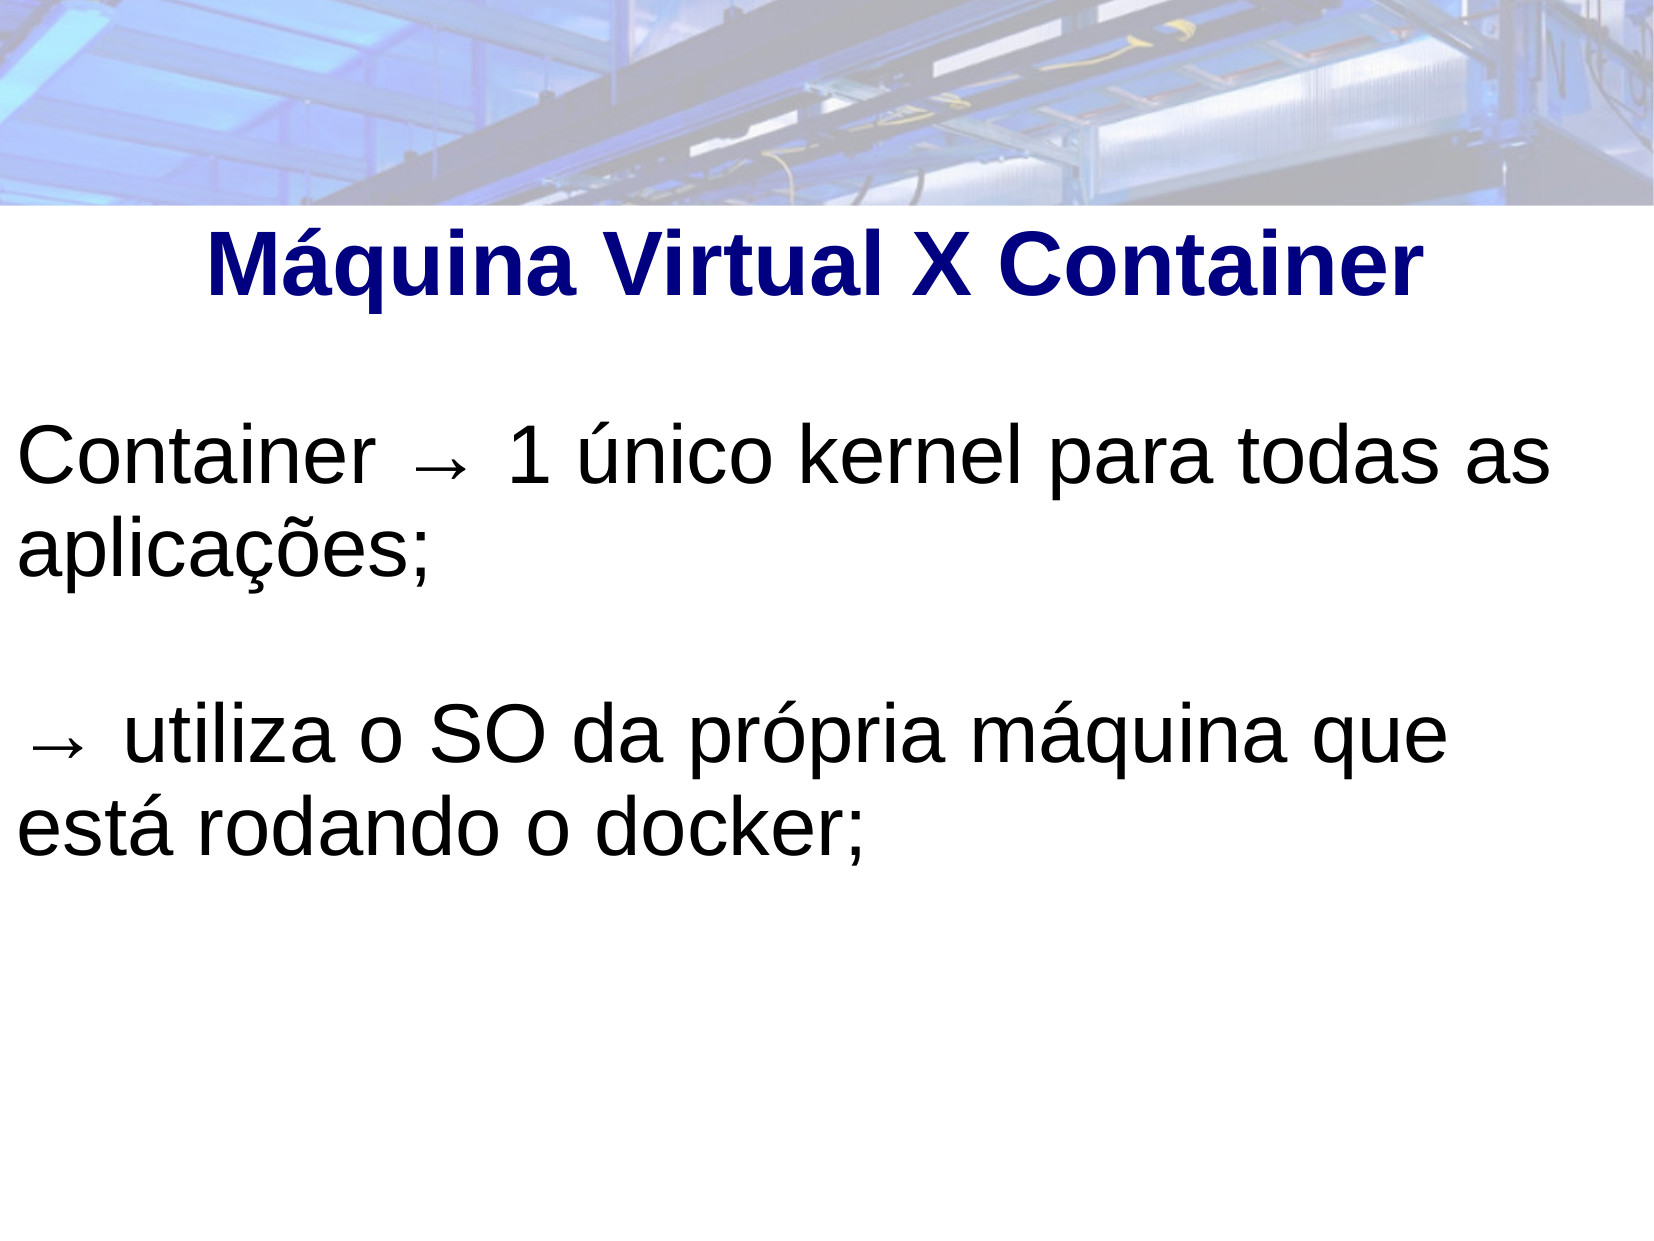

Máquina Virtual X Container
Container → 1 único kernel para todas as aplicações;
→ utiliza o SO da própria máquina que está rodando o docker;